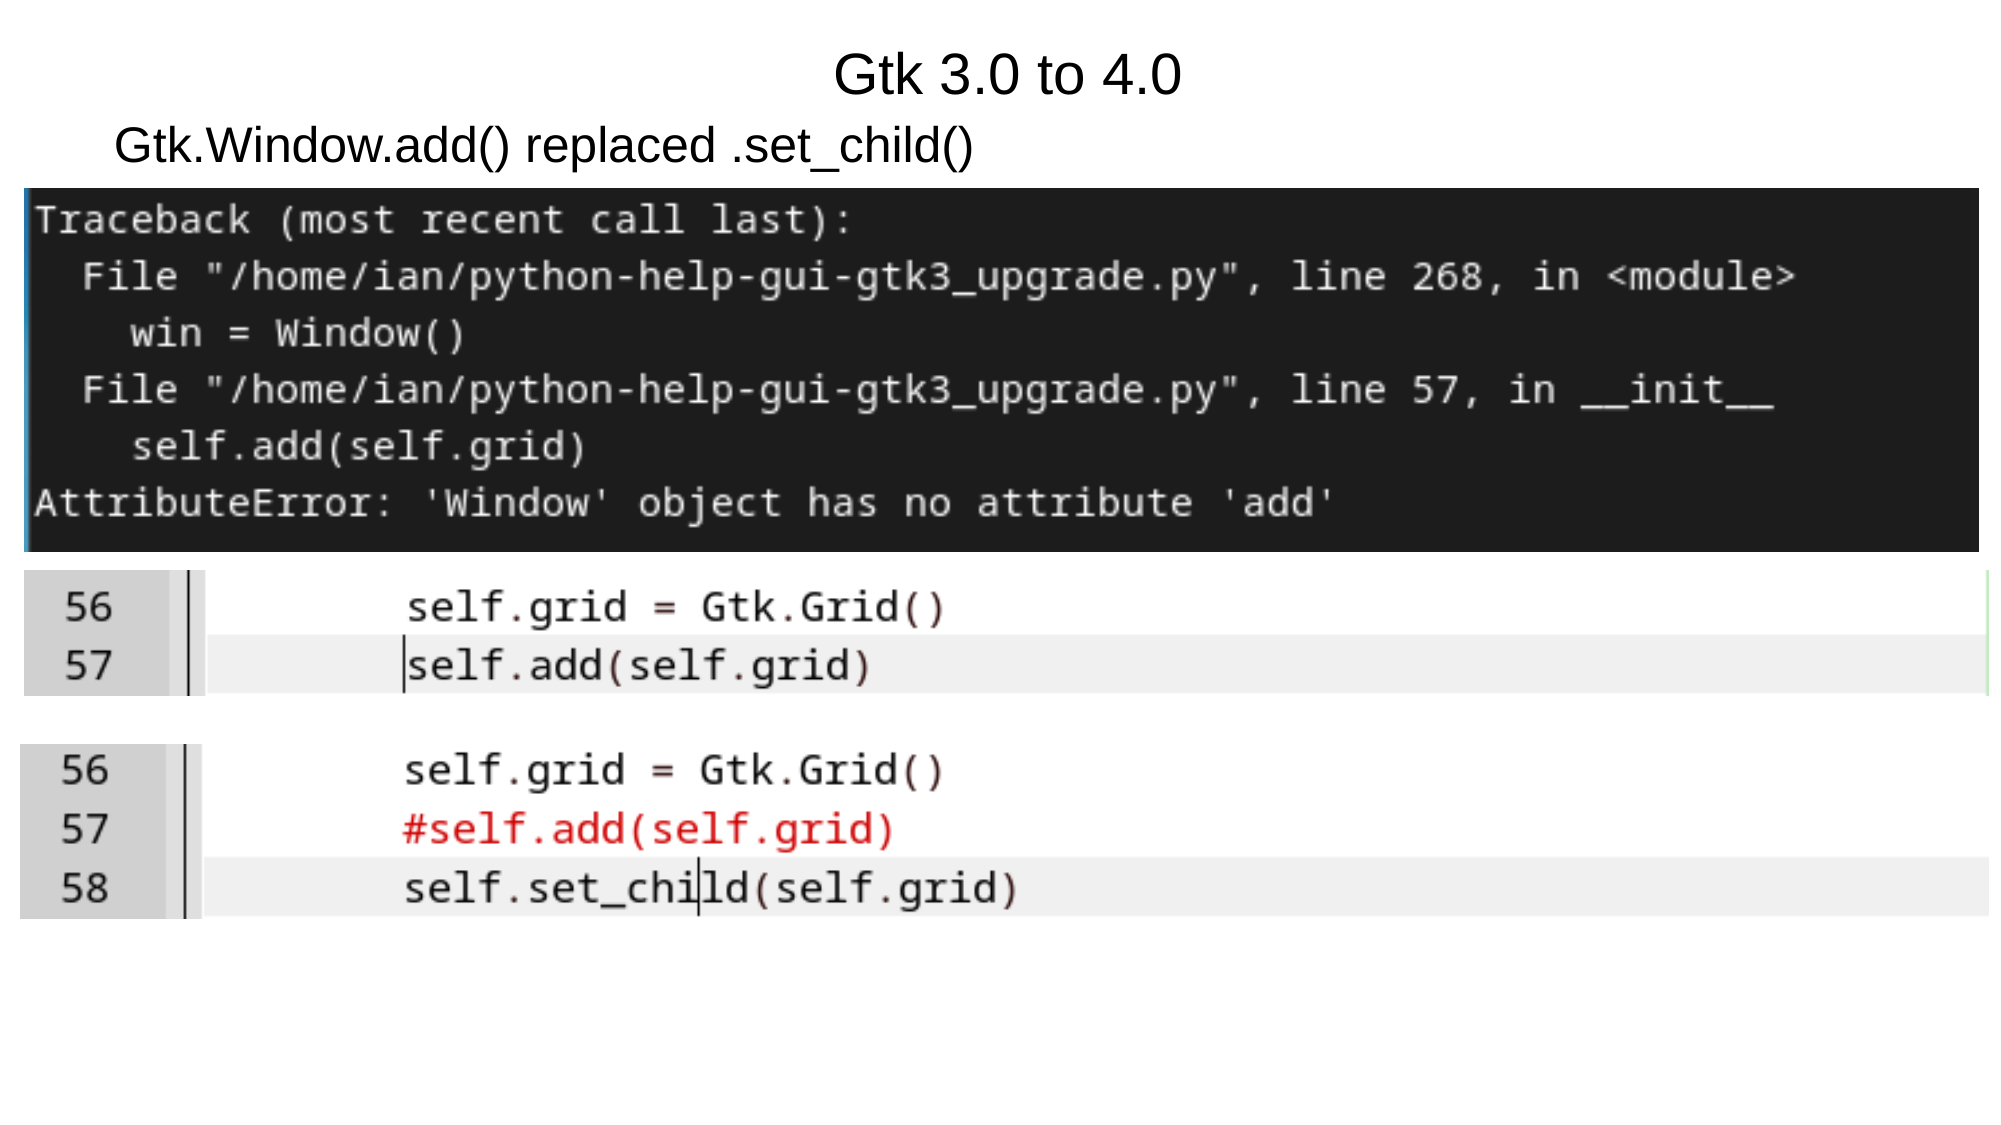

# Gtk 3.0 to 4.0
Gtk.Window.add() replaced .set_child()